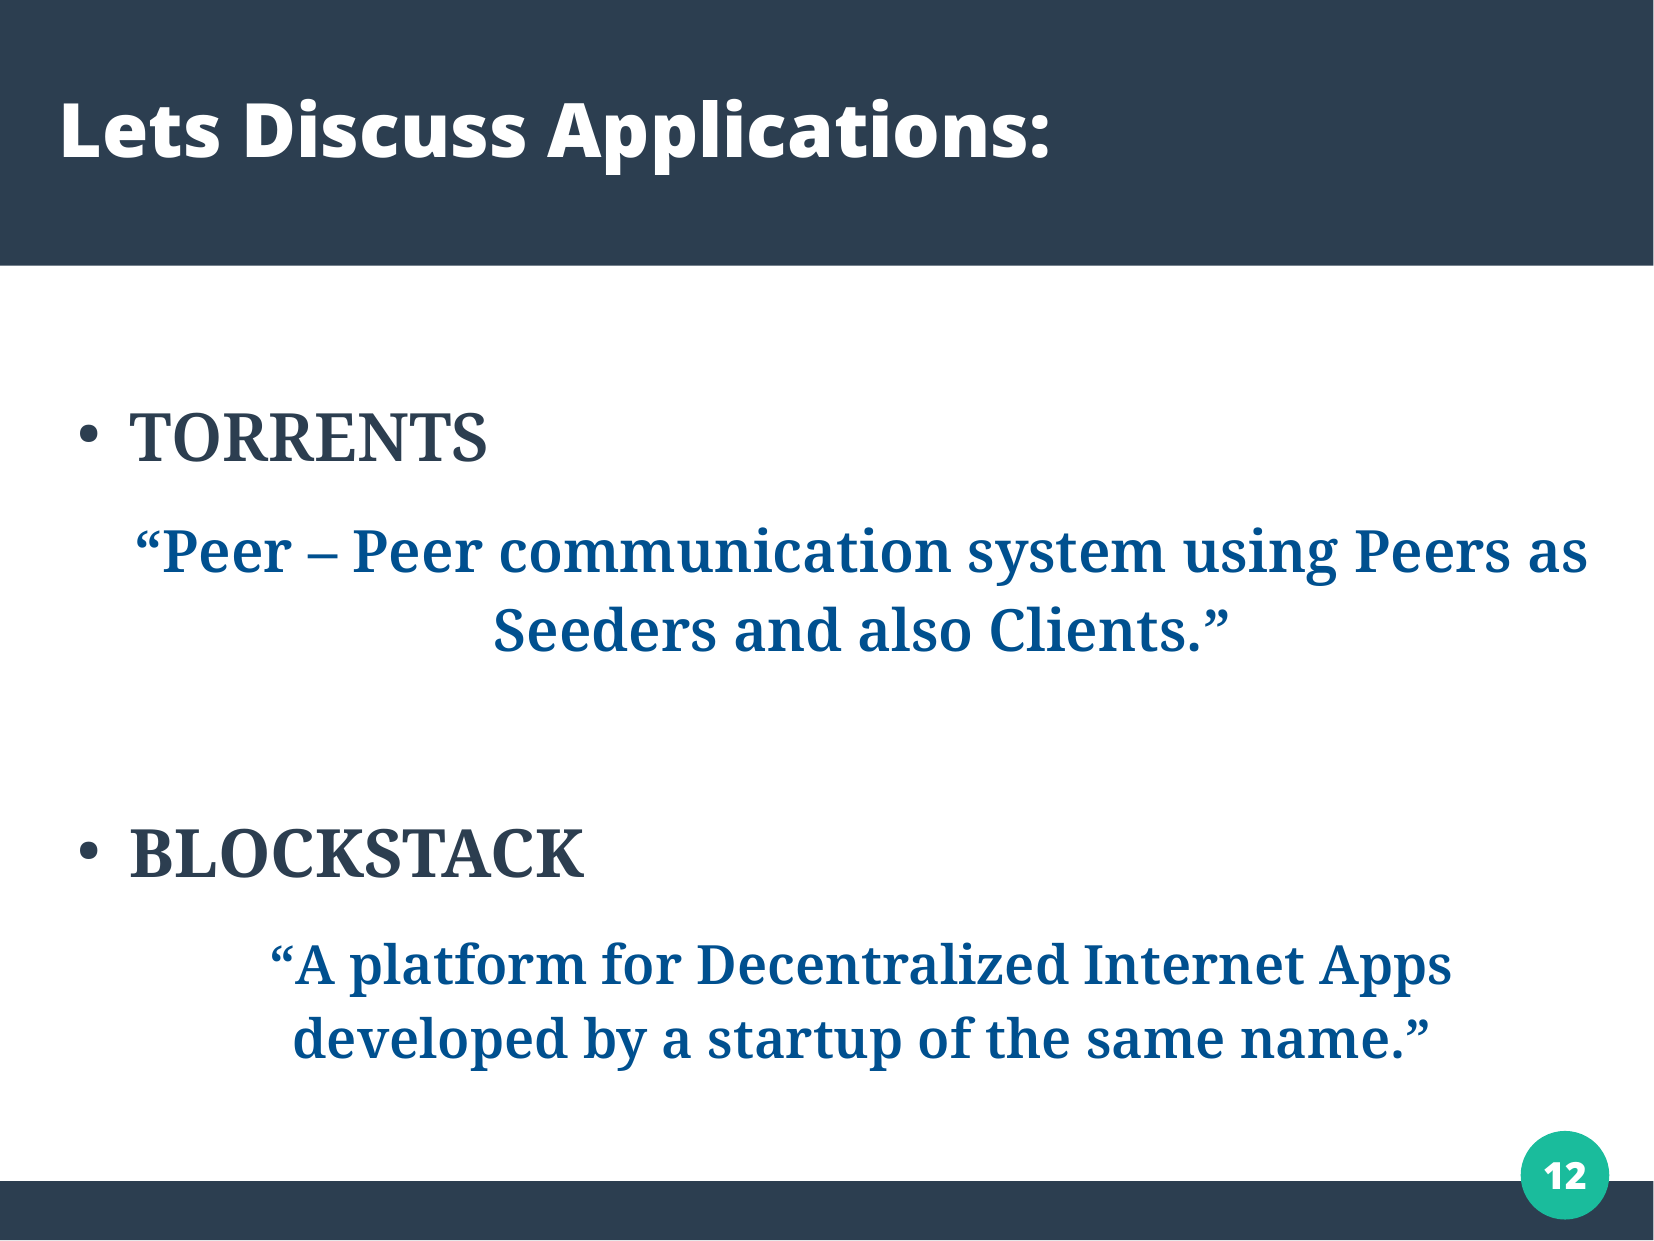

# Lets Discuss Applications:
TORRENTS
“Peer – Peer communication system using Peers as Seeders and also Clients.”
BLOCKSTACK
“A platform for Decentralized Internet Apps developed by a startup of the same name.”
12